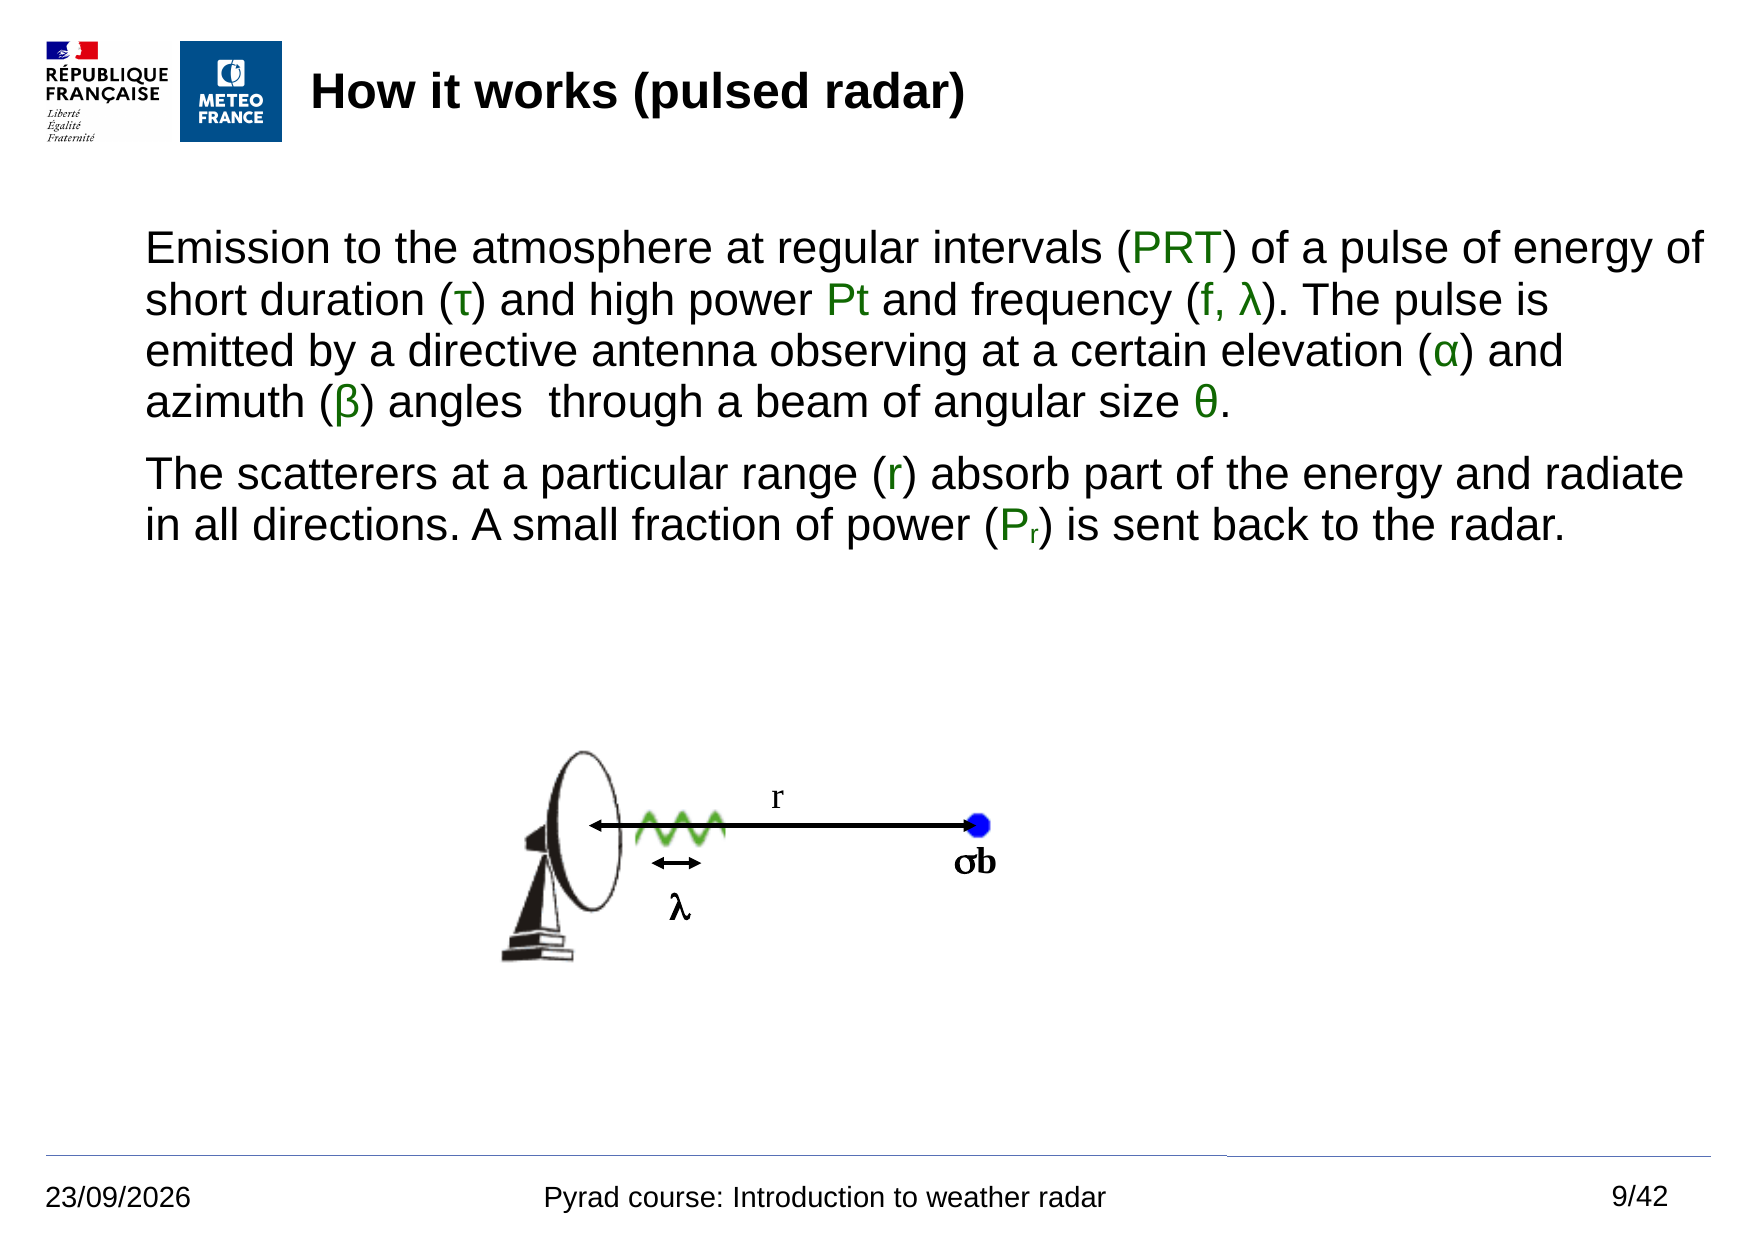

# How it works (pulsed radar)
Emission to the atmosphere at regular intervals (PRT) of a pulse of energy of short duration (τ) and high power Pt and frequency (f, λ). The pulse is emitted by a directive antenna observing at a certain elevation (α) and azimuth (β) angles through a beam of angular size θ.
The scatterers at a particular range (r) absorb part of the energy and radiate in all directions. A small fraction of power (Pr) is sent back to the radar.
r
b

9
Pyrad course: Introduction to weather radar